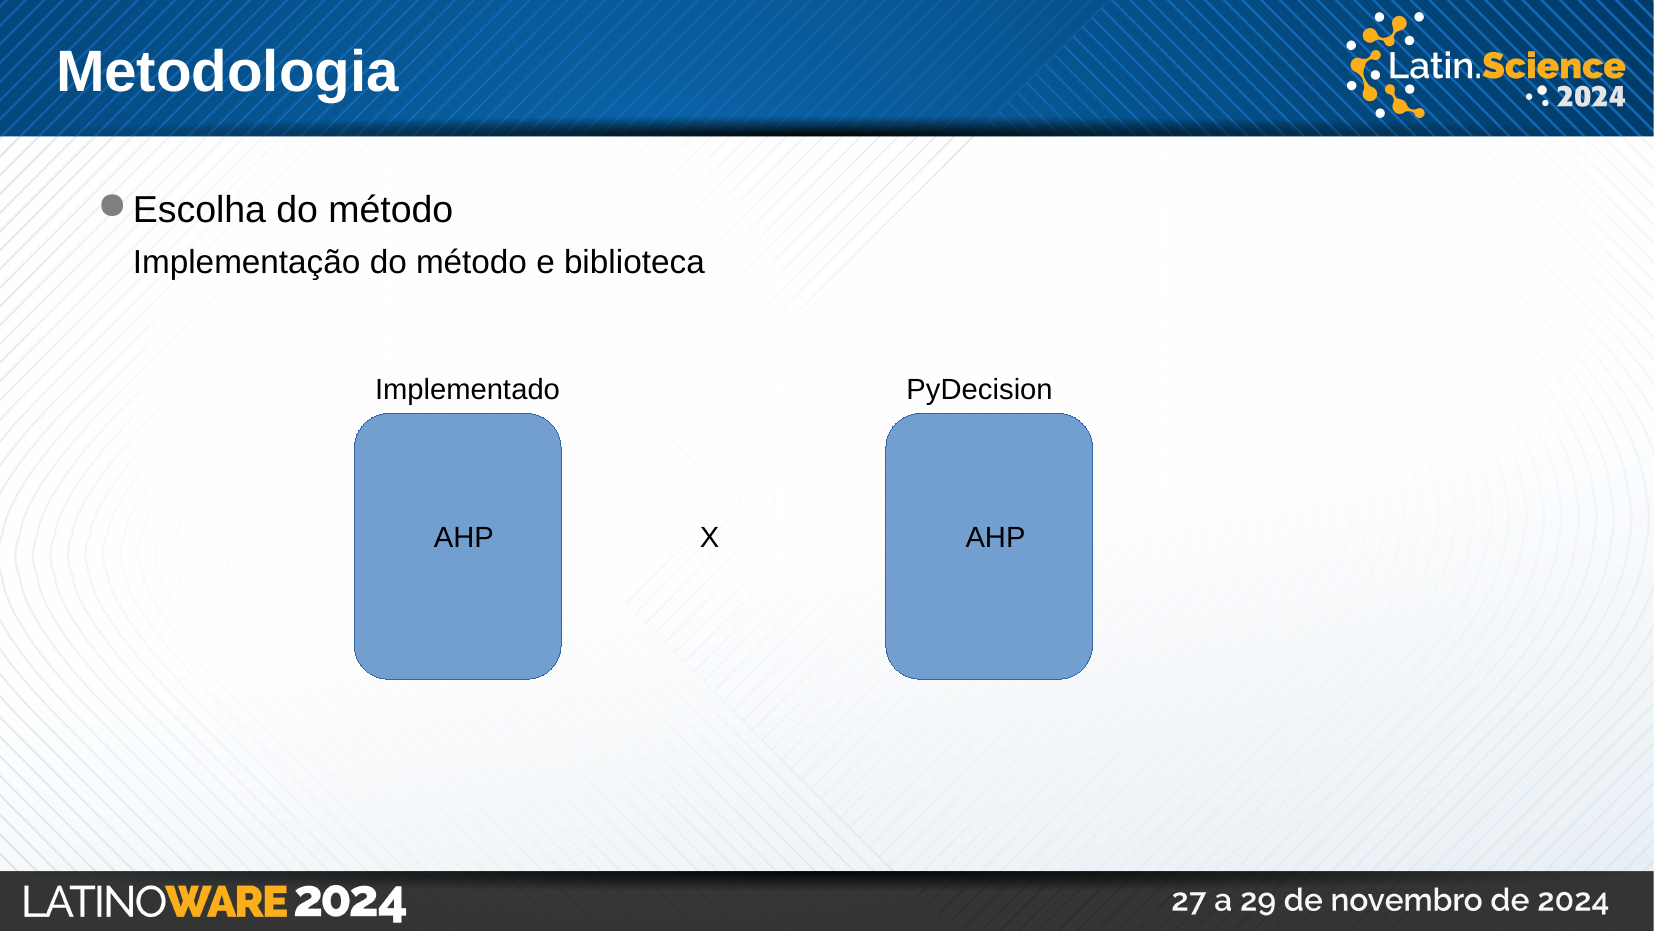

Metodologia​
Escolha do método​
Implementação do método e biblioteca​
Implementado​
PyDecision​
AHP
X
AHP